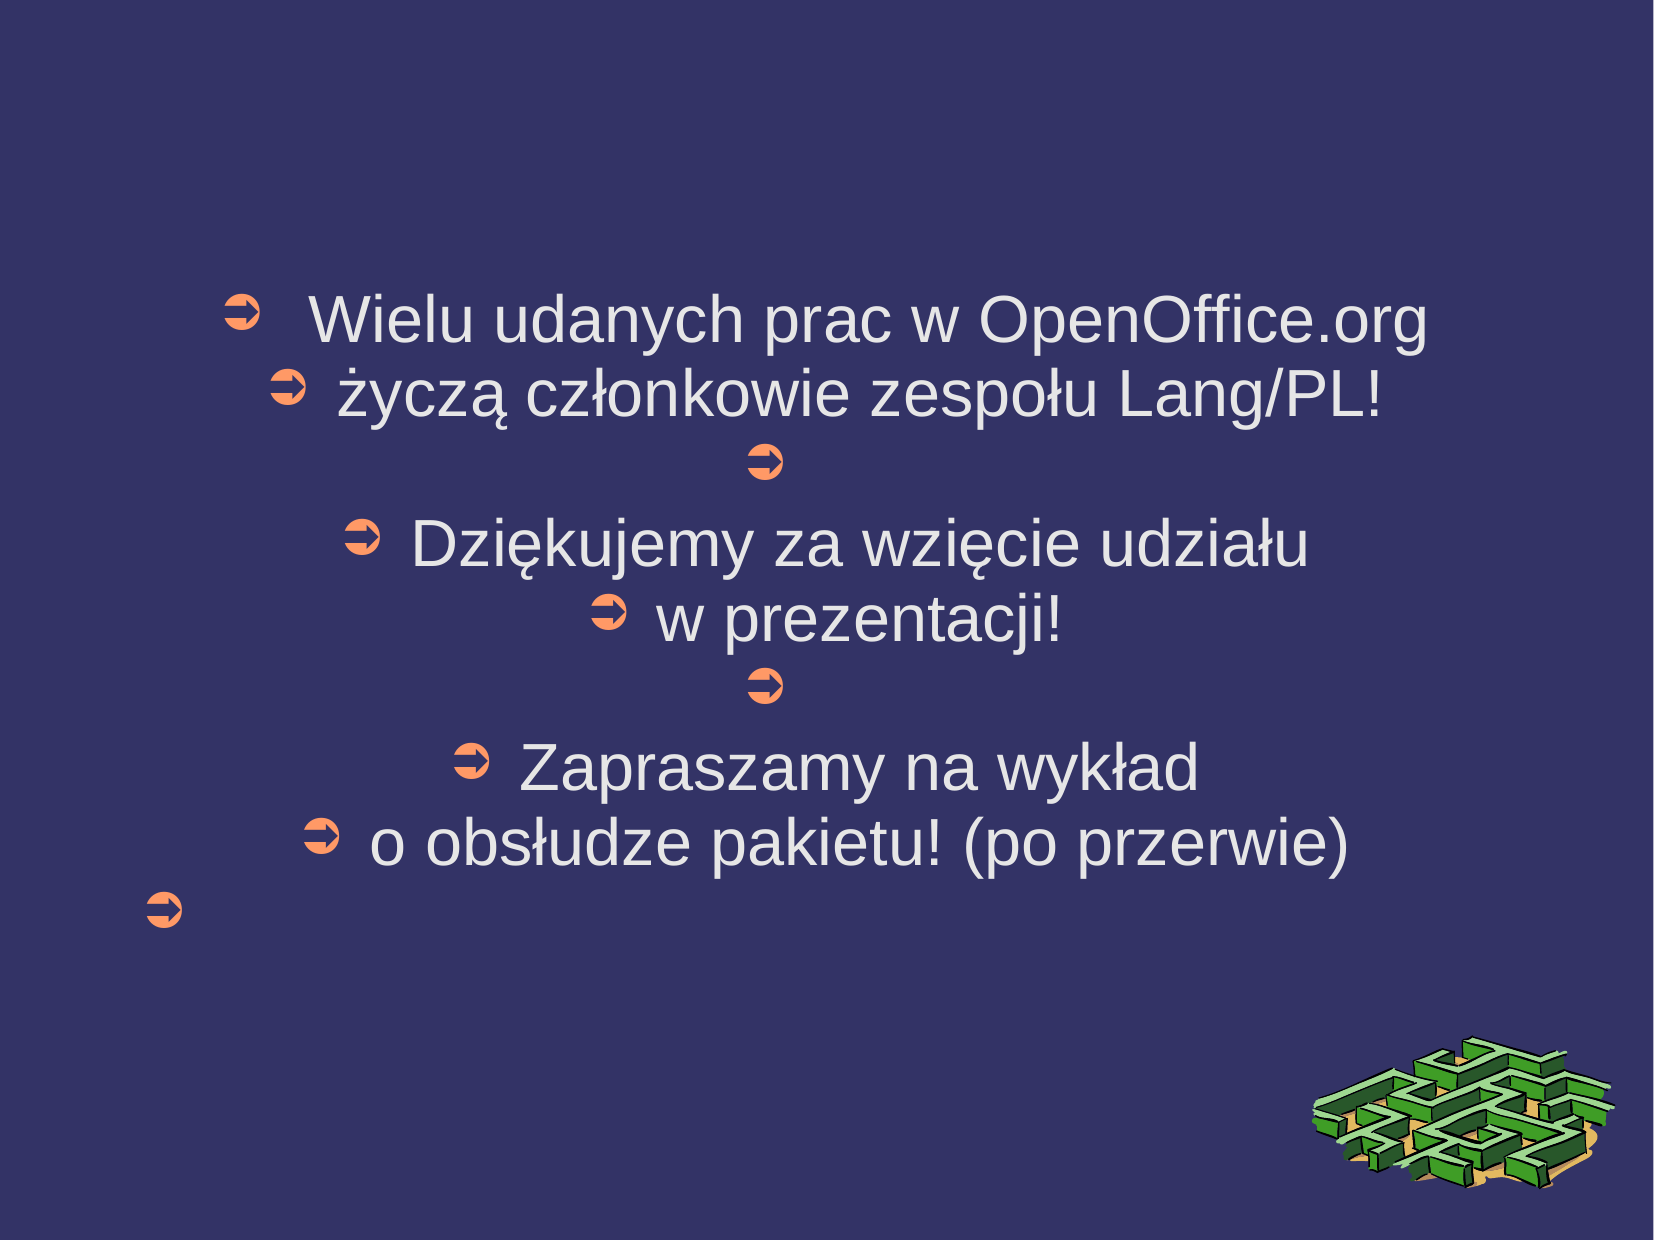

# Wielu udanych prac w OpenOffice.org
życzą członkowie zespołu Lang/PL!
Dziękujemy za wzięcie udziału
w prezentacji!
Zapraszamy na wykład
o obsłudze pakietu! (po przerwie)